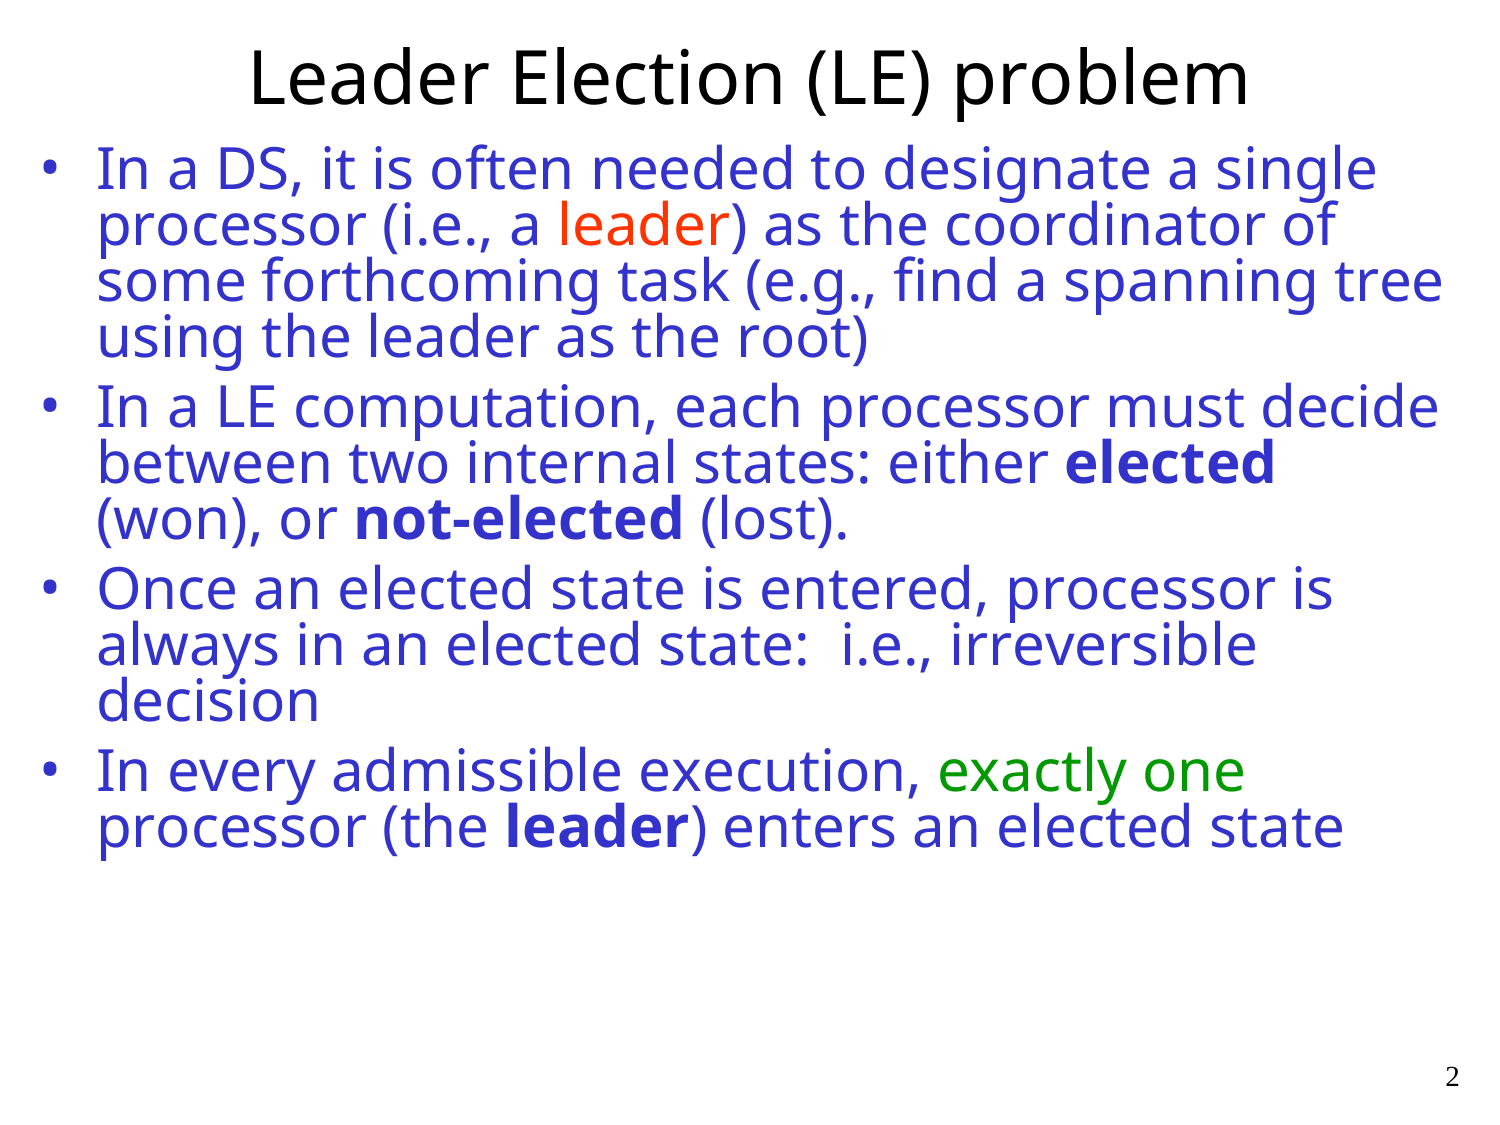

# Leader Election (LE) problem
In a DS, it is often needed to designate a single processor (i.e., a leader) as the coordinator of some forthcoming task (e.g., find a spanning tree using the leader as the root)
In a LE computation, each processor must decide between two internal states: either elected (won), or not-elected (lost).
Once an elected state is entered, processor is always in an elected state: i.e., irreversible decision
In every admissible execution, exactly one processor (the leader) enters an elected state